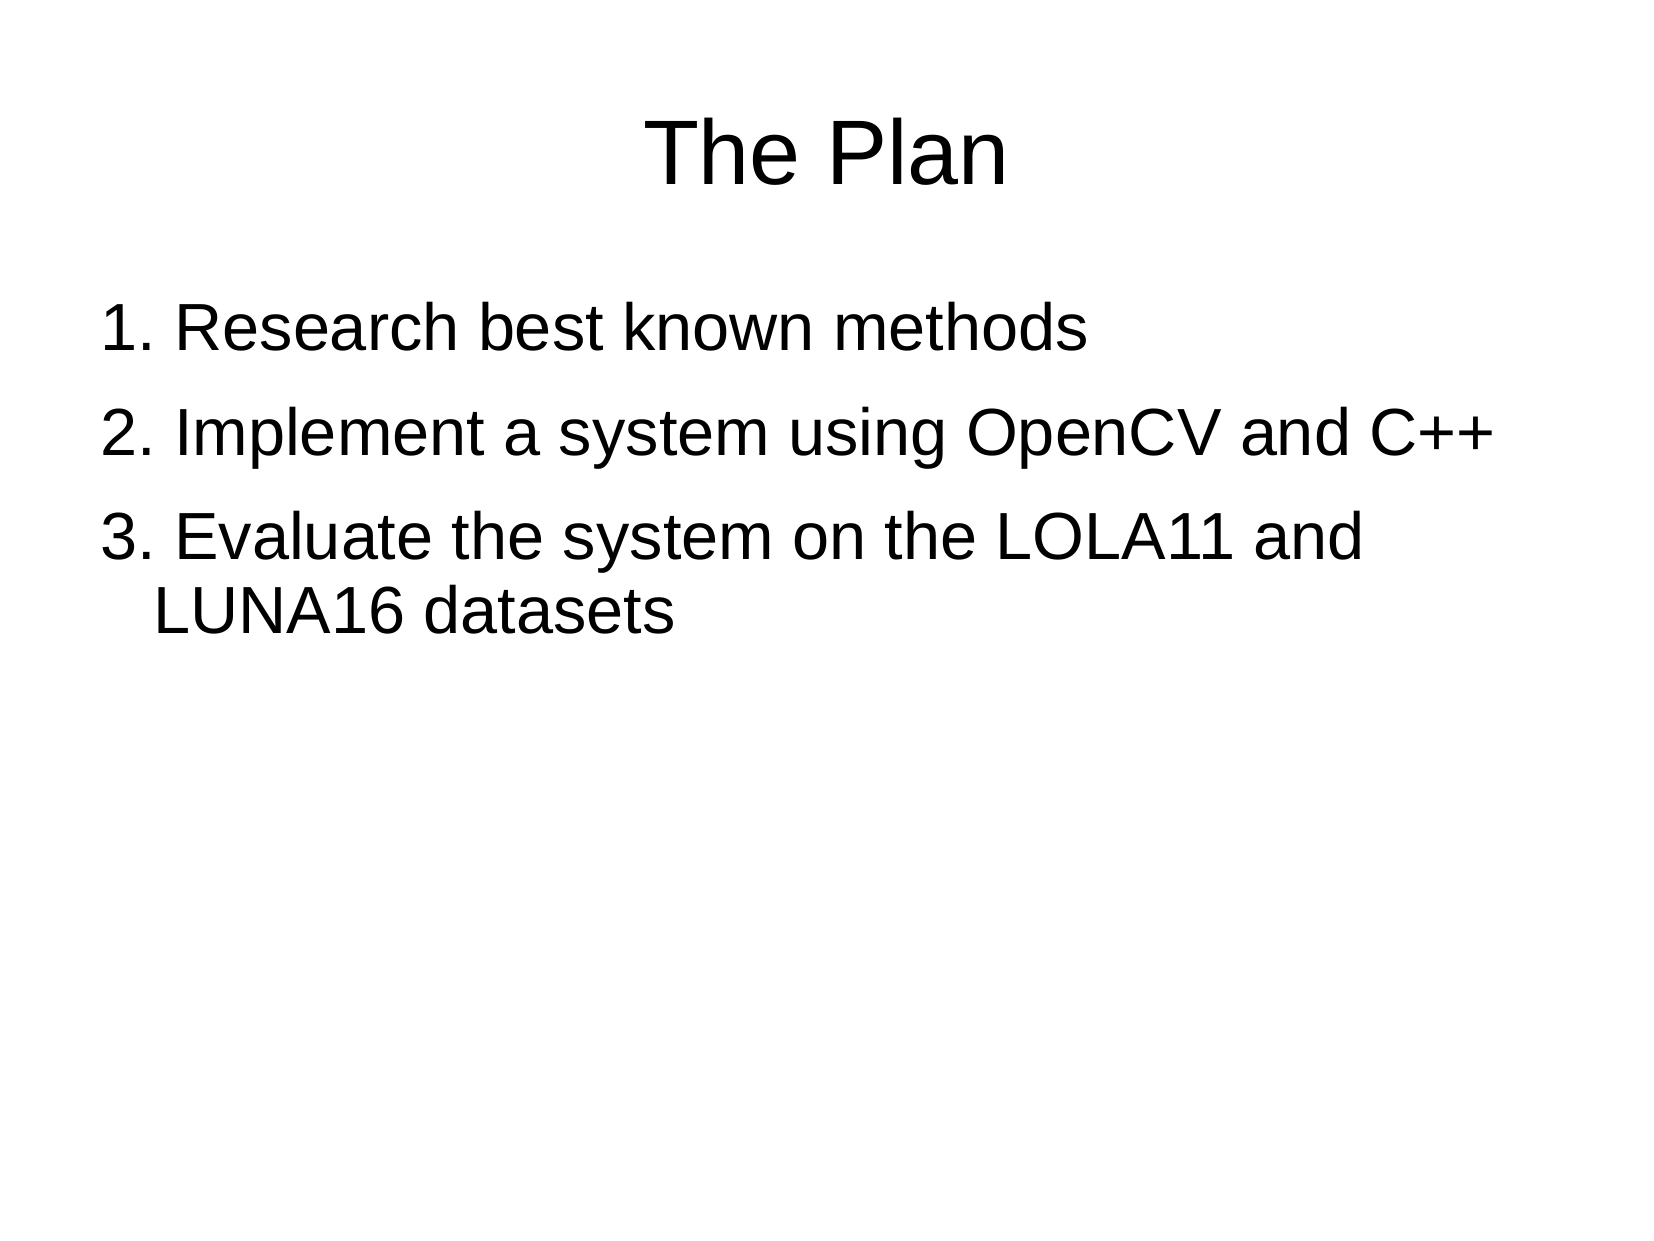

# The Plan
 Research best known methods
 Implement a system using OpenCV and C++
 Evaluate the system on the LOLA11 and
LUNA16 datasets